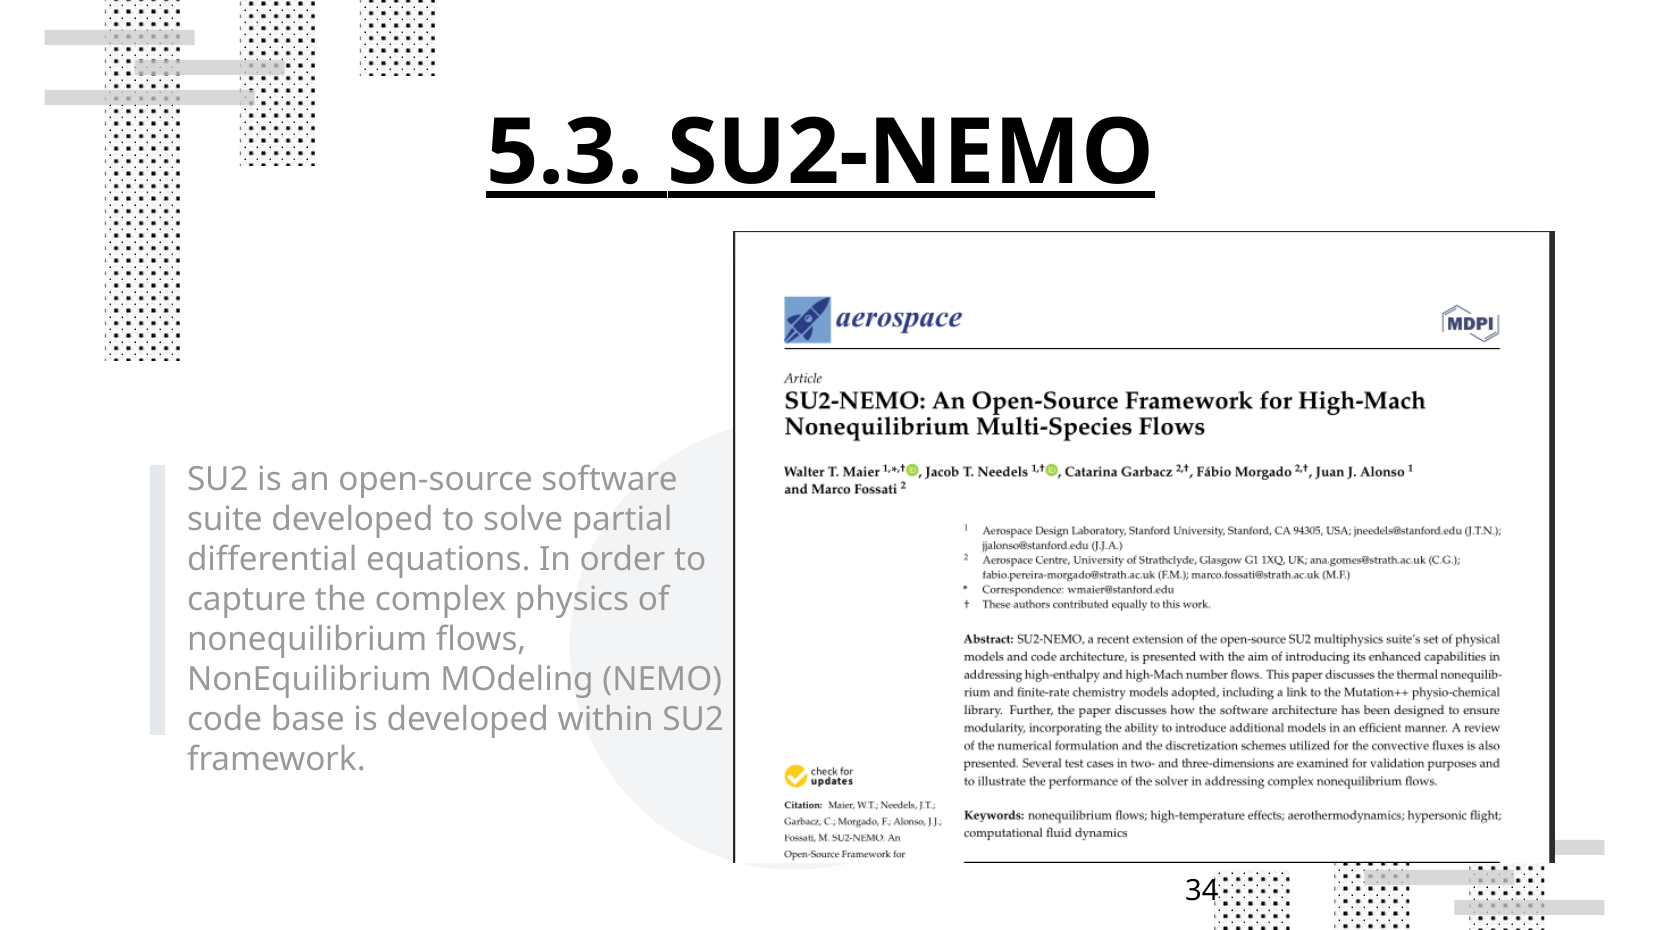

# 5.3. SU2-NEMO
SU2 is an open-source software suite developed to solve partial differential equations. In order to capture the complex physics of nonequilibrium flows, NonEquilibrium MOdeling (NEMO) code base is developed within SU2
framework.
34